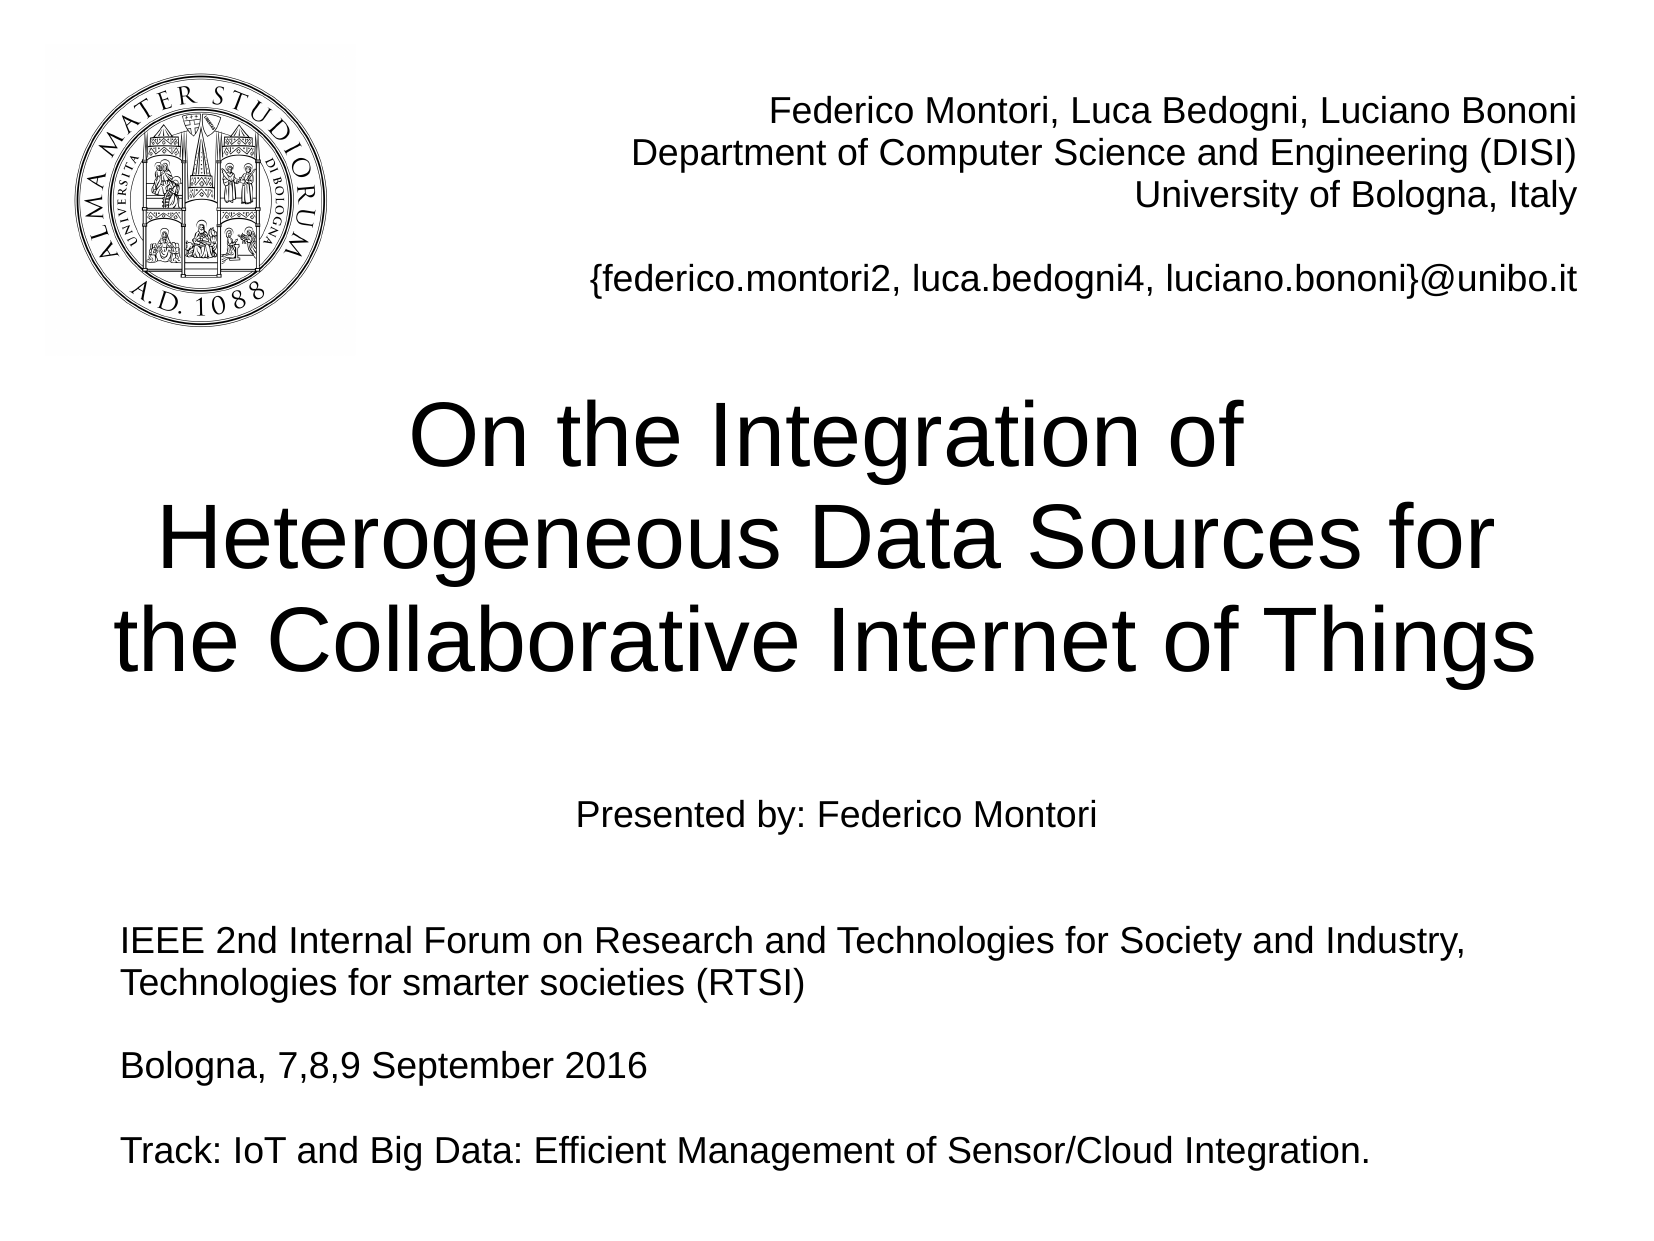

Federico Montori, Luca Bedogni, Luciano Bononi
Department of Computer Science and Engineering (DISI)
University of Bologna, Italy
{federico.montori2, luca.bedogni4, luciano.bononi}@unibo.it
# On the Integration of Heterogeneous Data Sources for the Collaborative Internet of Things
Presented by: Federico Montori
IEEE 2nd Internal Forum on Research and Technologies for Society and Industry, Technologies for smarter societies (RTSI)
Bologna, 7,8,9 September 2016
Track: IoT and Big Data: Efficient Management of Sensor/Cloud Integration.